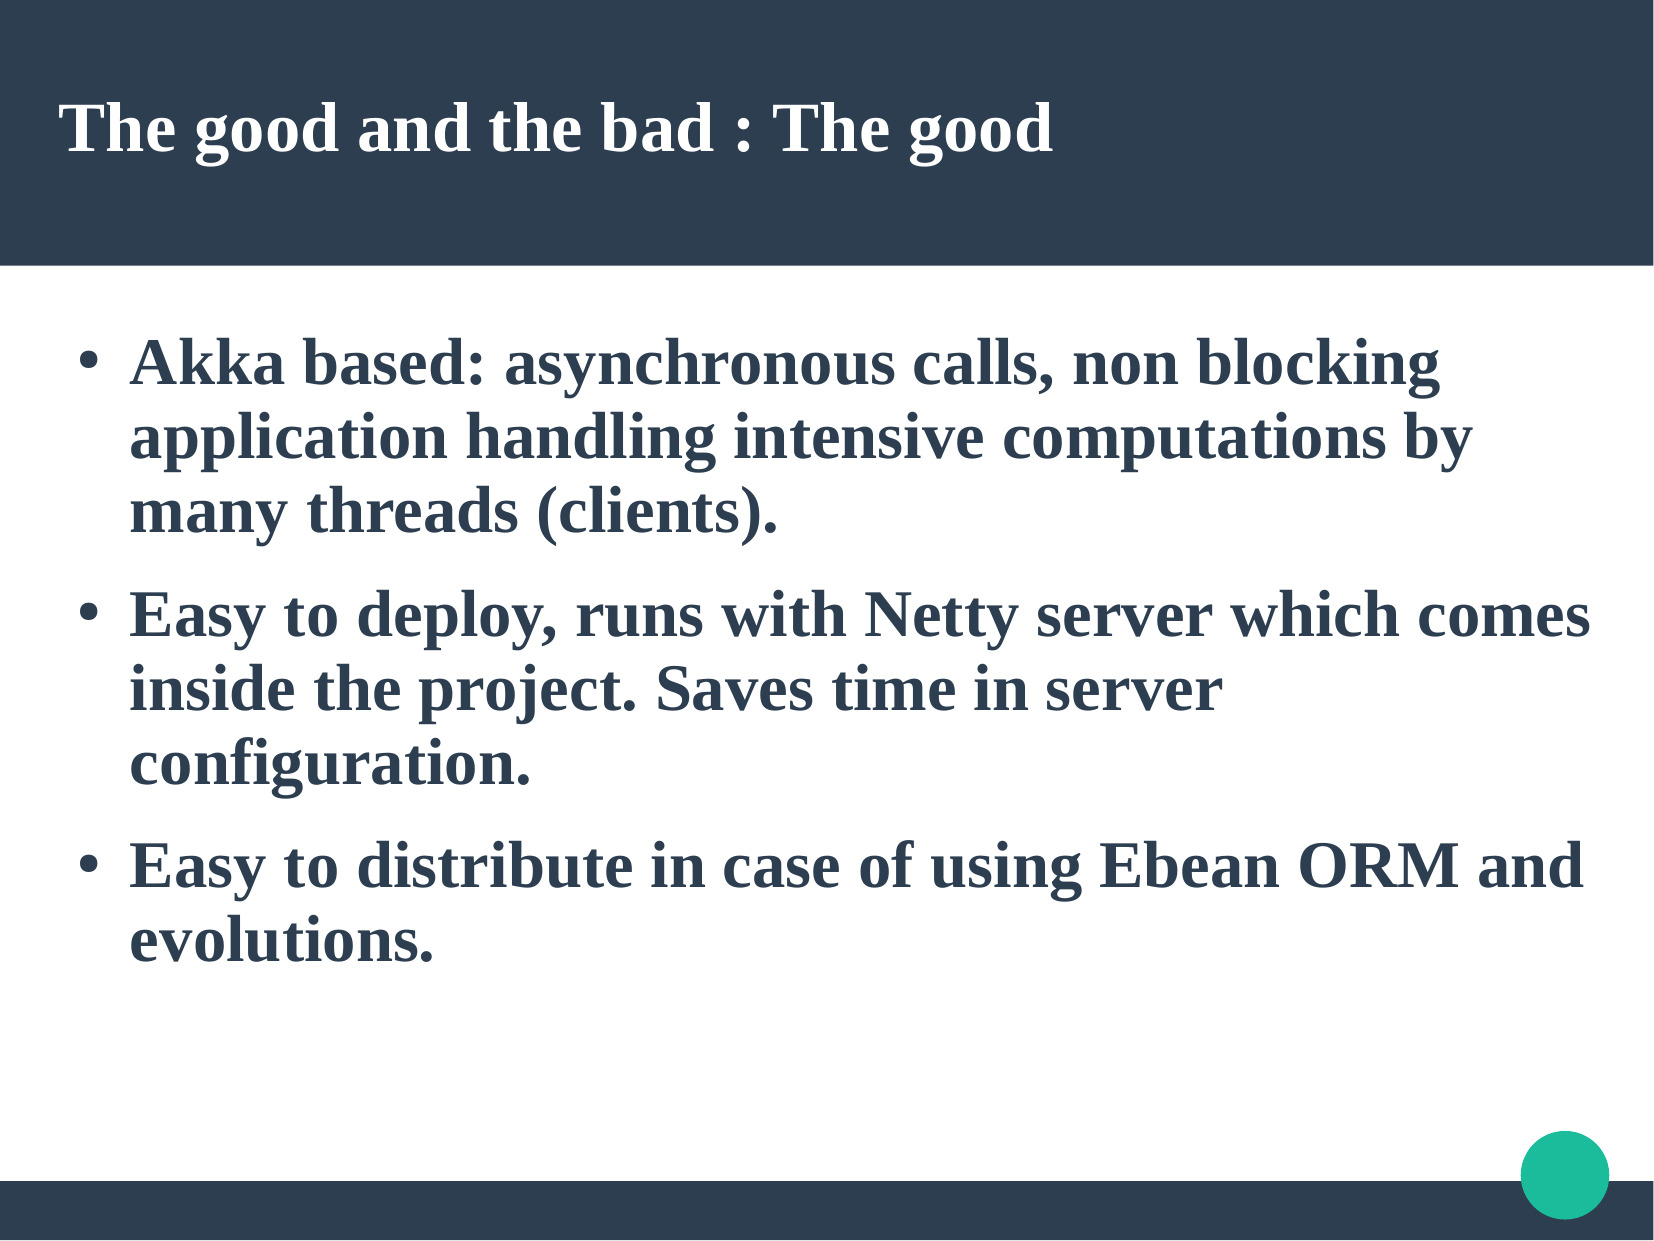

# The good and the bad : The good
Akka based: asynchronous calls, non blocking application handling intensive computations by many threads (clients).
Easy to deploy, runs with Netty server which comes inside the project. Saves time in server configuration.
Easy to distribute in case of using Ebean ORM and evolutions.